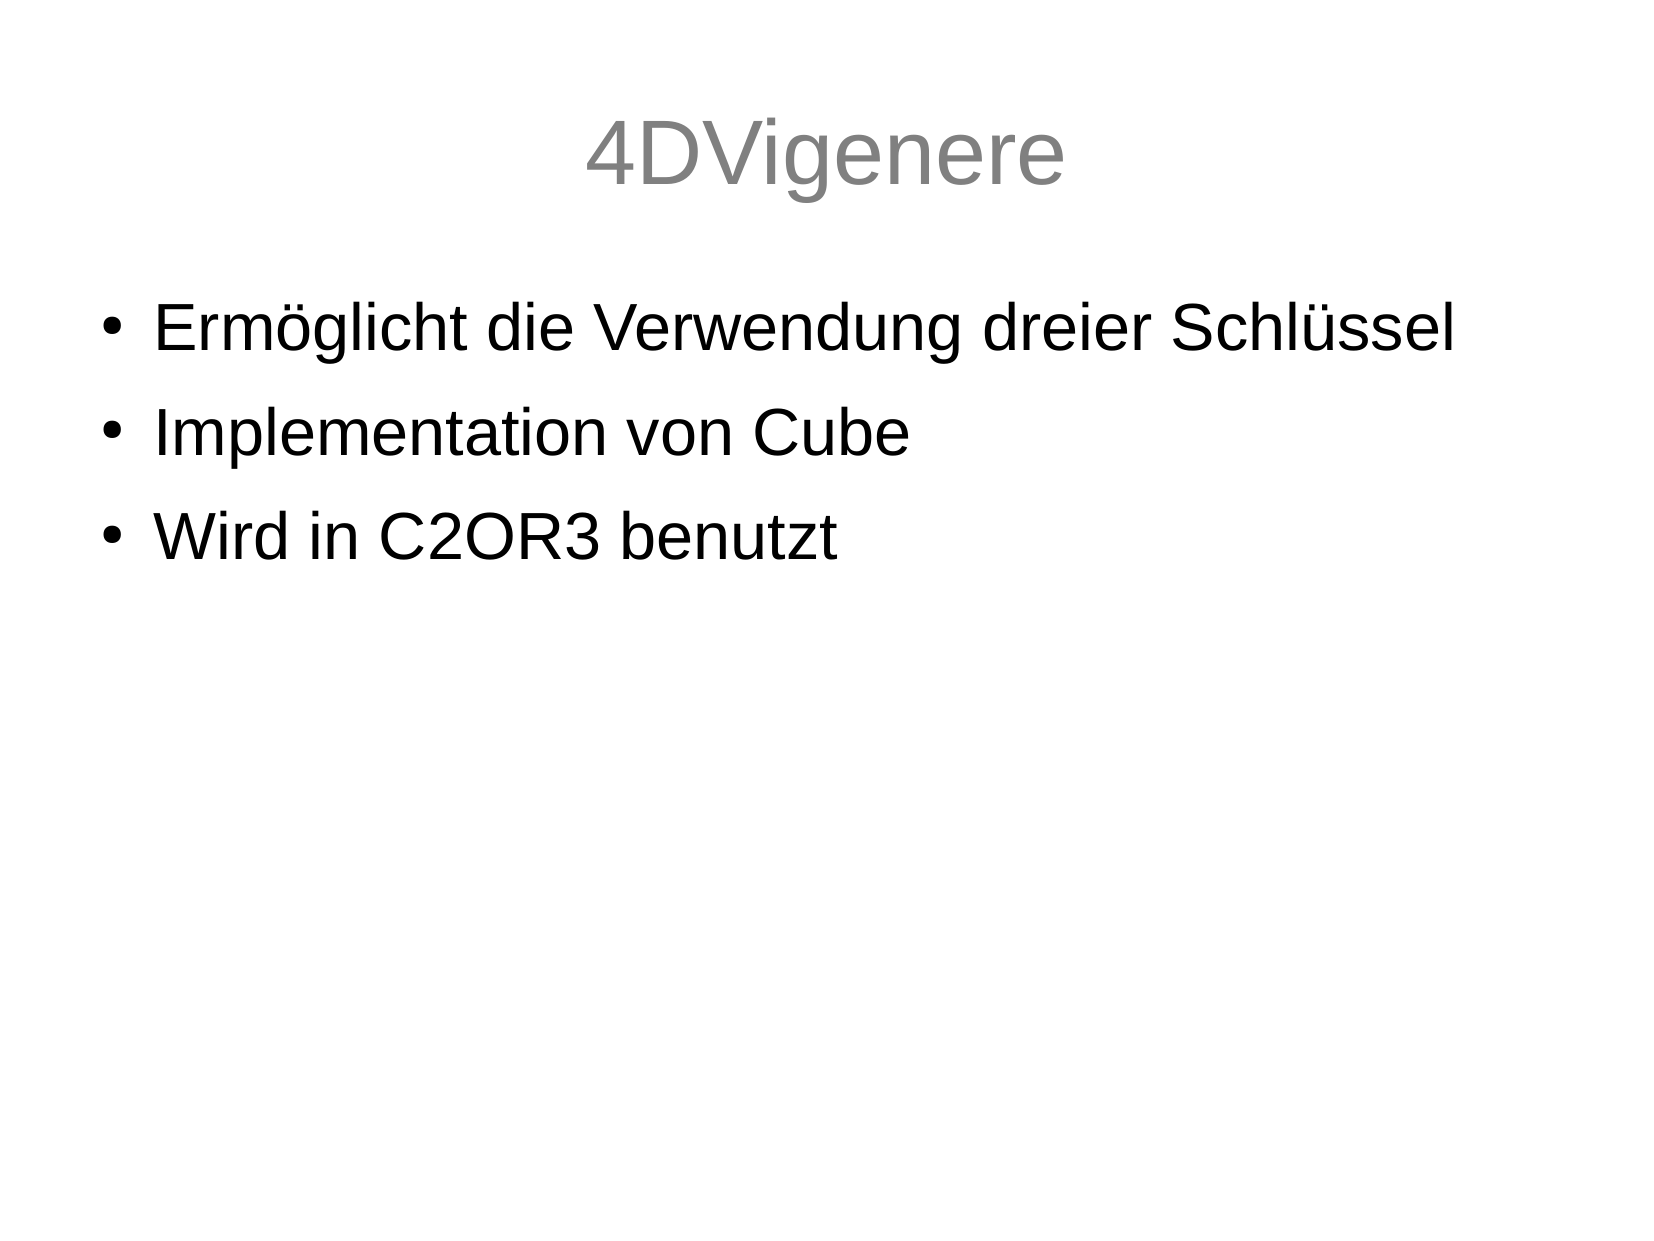

# 4DVigenere
Ermöglicht die Verwendung dreier Schlüssel
Implementation von Cube
Wird in C2OR3 benutzt